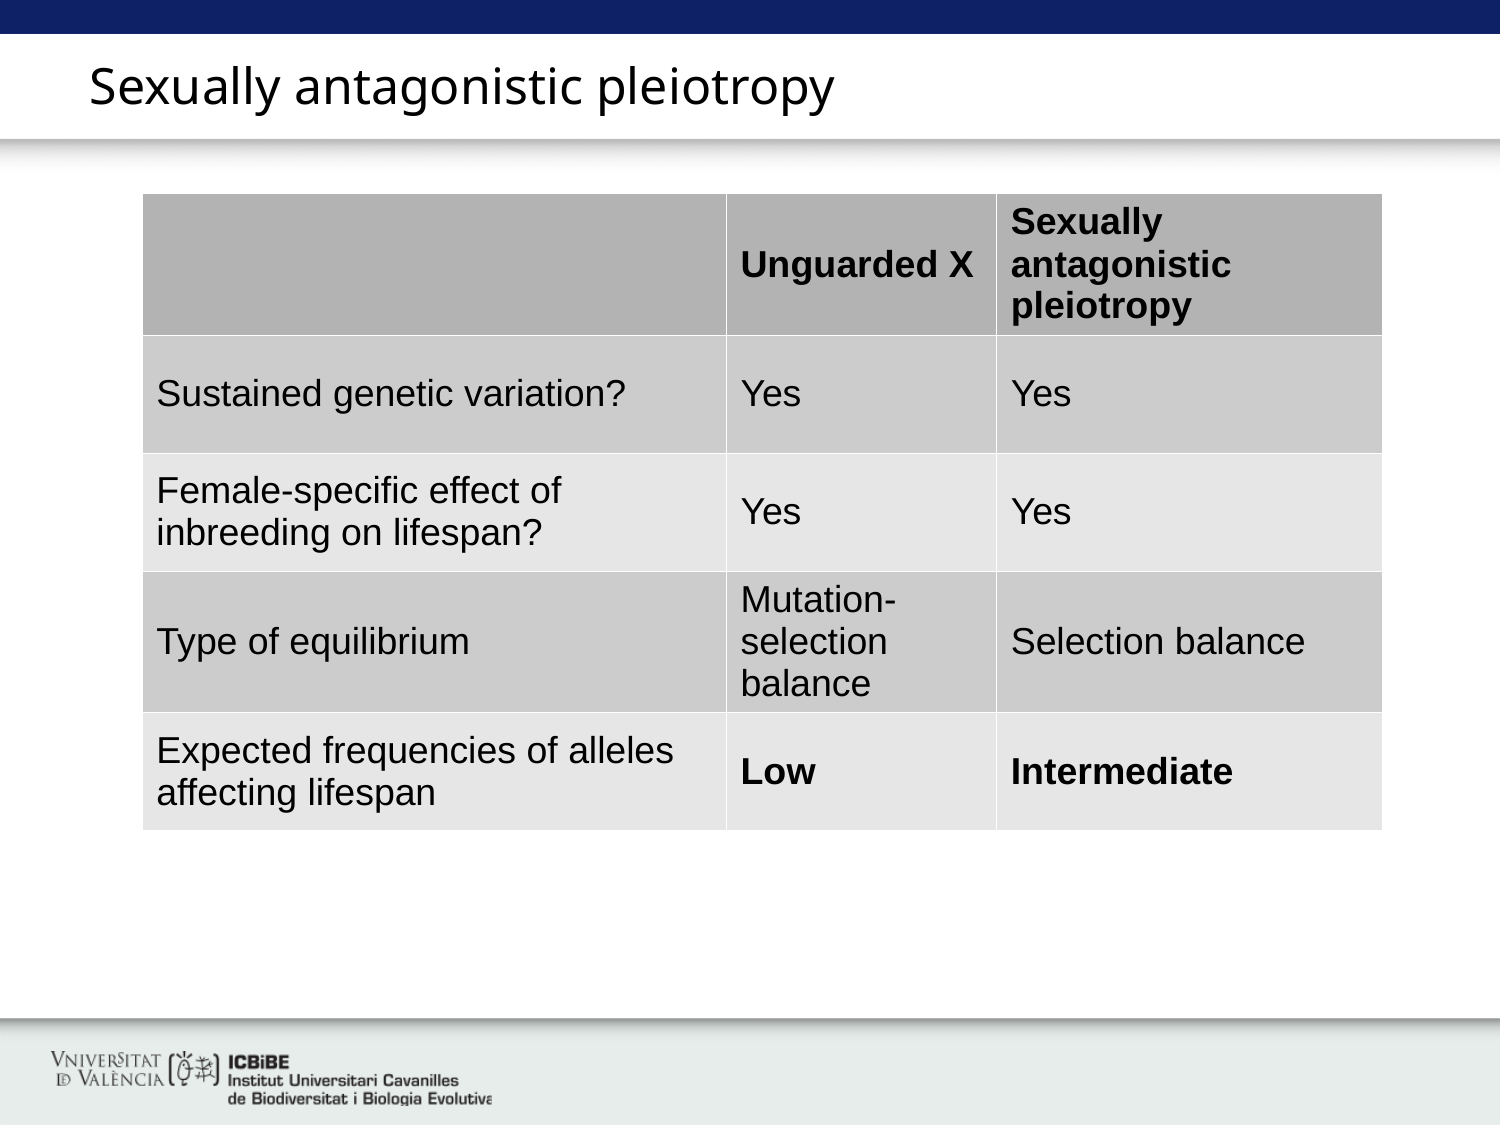

# Sexually antagonistic pleiotropy
| | Unguarded X | Sexually antagonistic pleiotropy |
| --- | --- | --- |
| Sustained genetic variation? | Yes | Yes |
| Female-specific effect of inbreeding on lifespan? | Yes | Yes |
| Type of equilibrium | Mutation-selection balance | Selection balance |
| Expected frequencies of alleles affecting lifespan | Low | Intermediate |